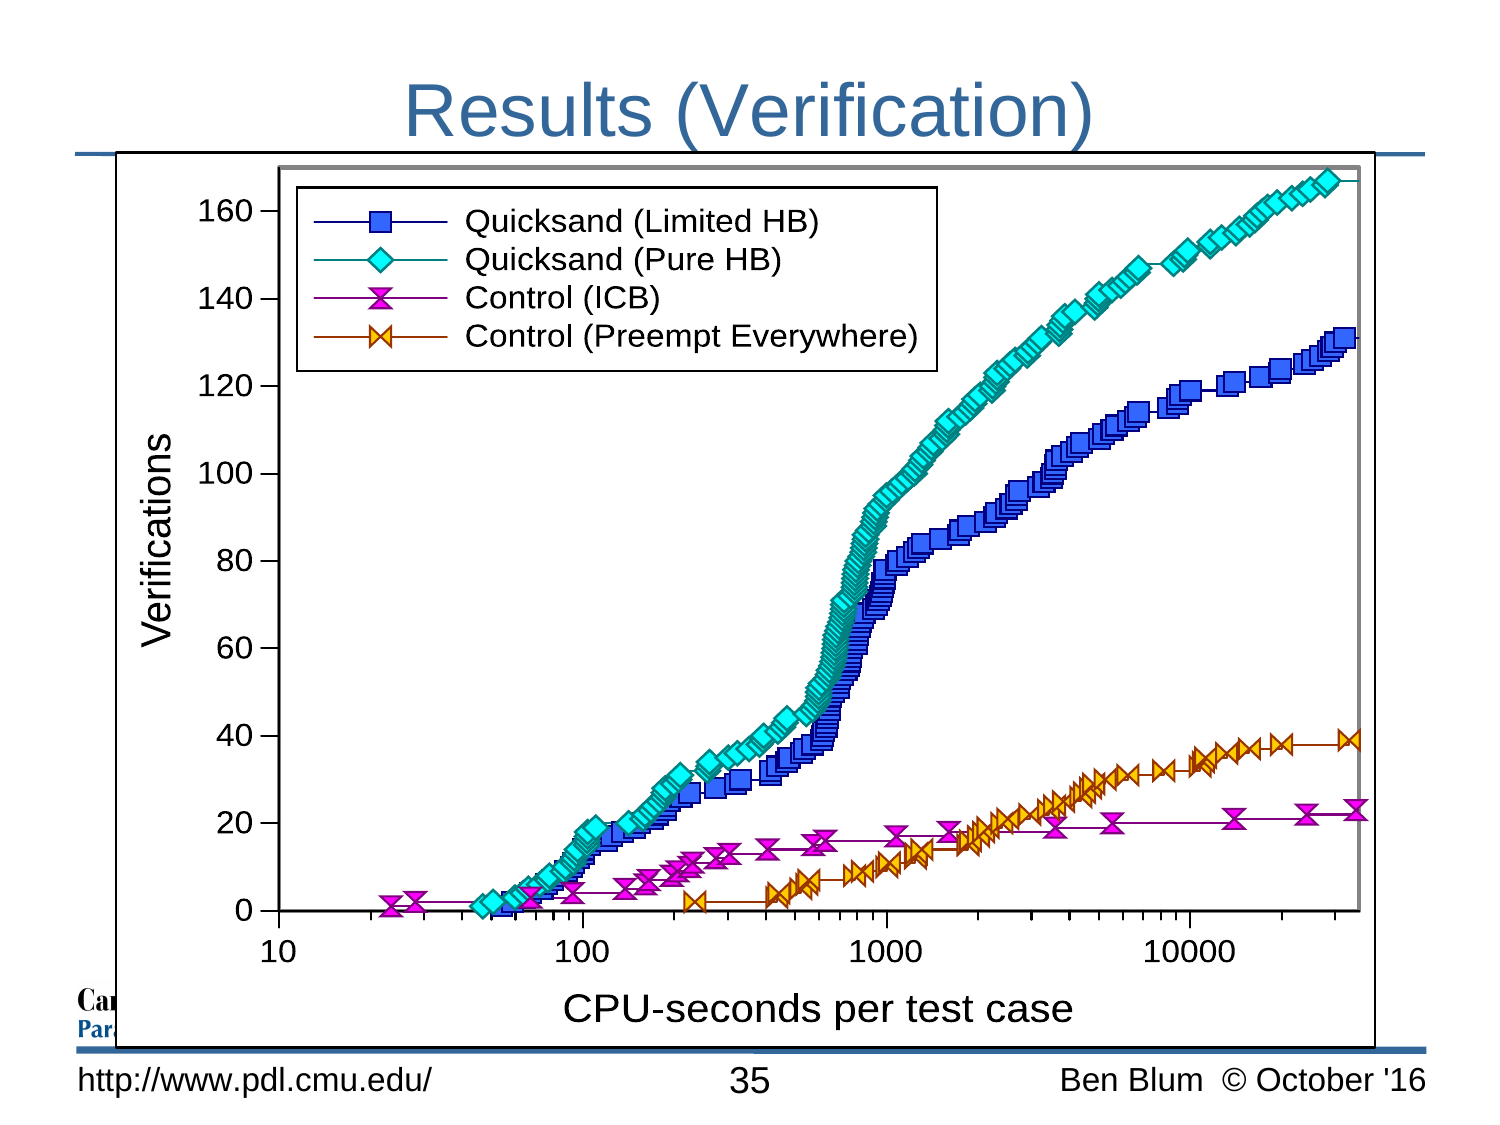

# Results (Verification)
Do we find the same bugs faster?
35